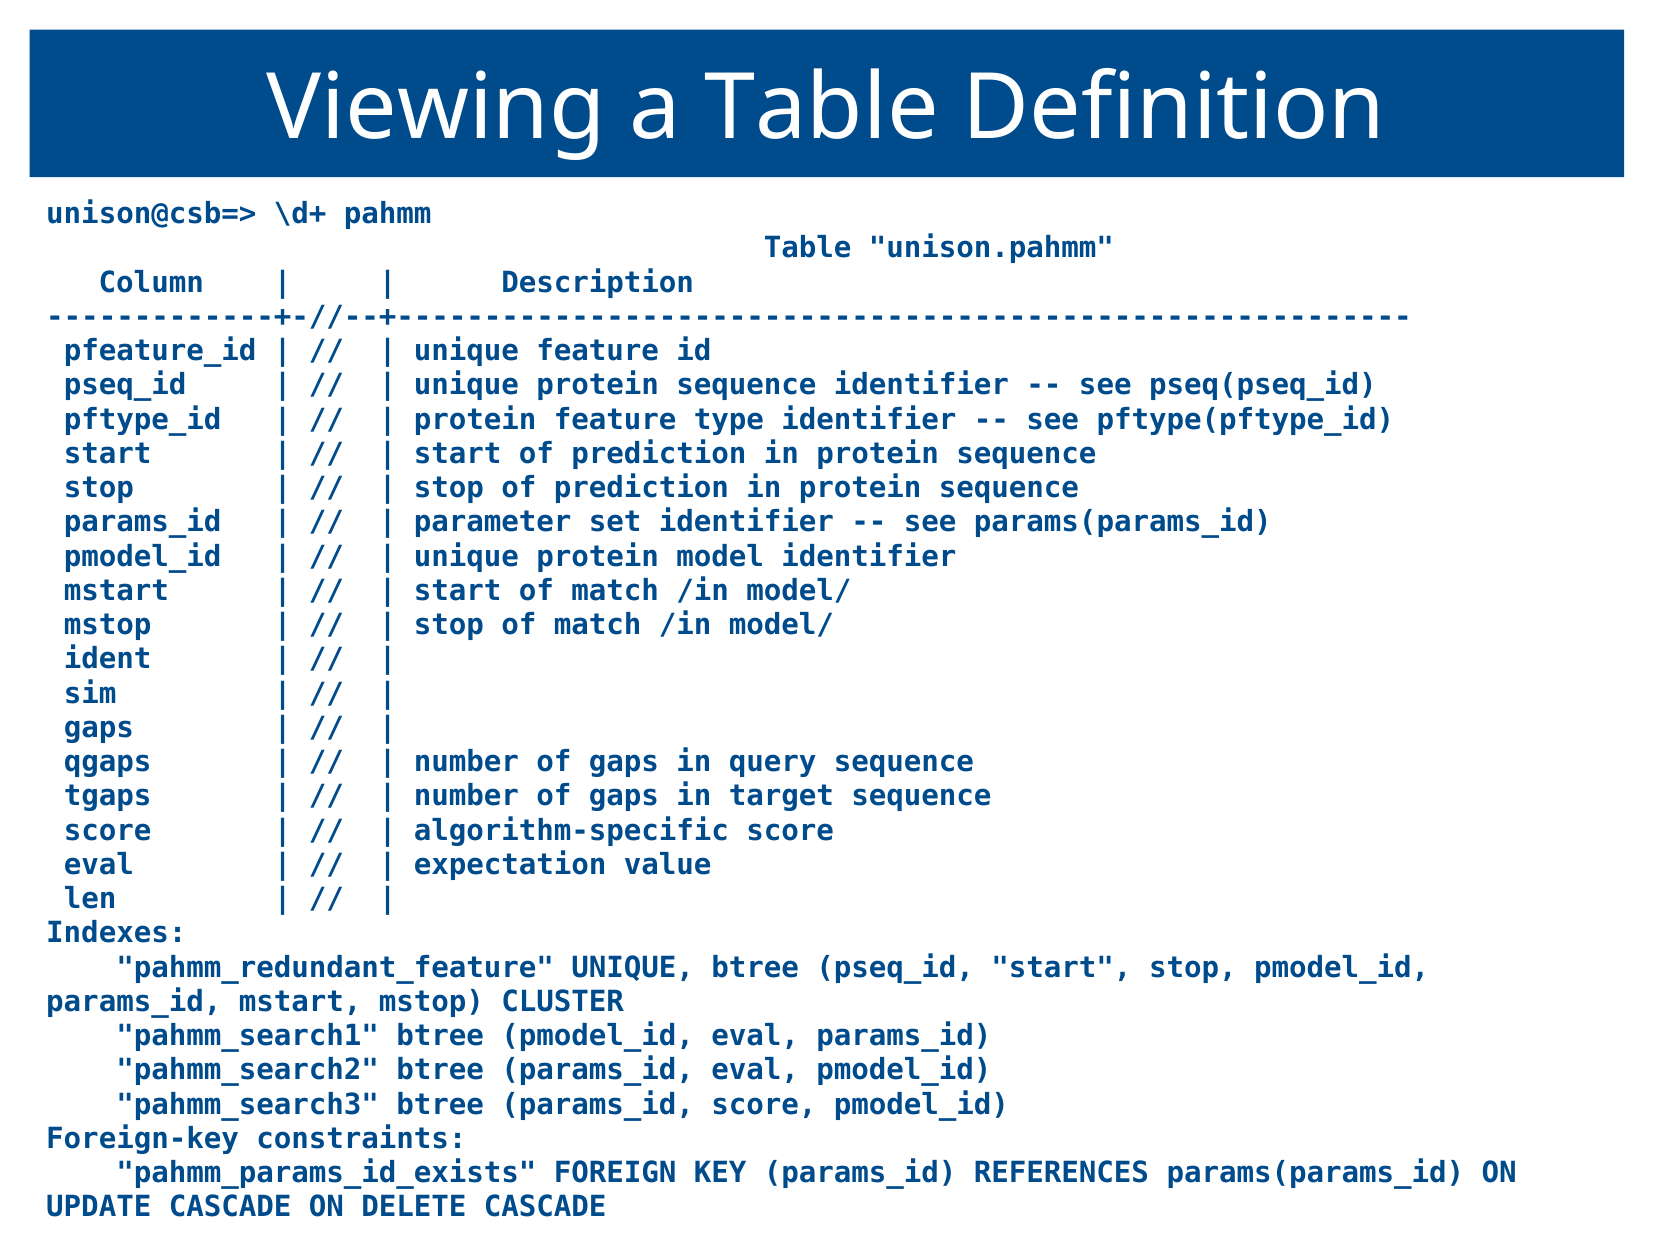

# Viewing a Table Definition
unison@csb=> \d+ pahmm
 Table "unison.pahmm"
 Column | | Description
-------------+-//--+----------------------------------------------------------
 pfeature_id | // | unique feature id
 pseq_id | // | unique protein sequence identifier -- see pseq(pseq_id)
 pftype_id | // | protein feature type identifier -- see pftype(pftype_id)
 start | // | start of prediction in protein sequence
 stop | // | stop of prediction in protein sequence
 params_id | // | parameter set identifier -- see params(params_id)
 pmodel_id | // | unique protein model identifier
 mstart | // | start of match /in model/
 mstop | // | stop of match /in model/
 ident | // |
 sim | // |
 gaps | // |
 qgaps | // | number of gaps in query sequence
 tgaps | // | number of gaps in target sequence
 score | // | algorithm-specific score
 eval | // | expectation value
 len | // |
Indexes:
 "pahmm_redundant_feature" UNIQUE, btree (pseq_id, "start", stop, pmodel_id, params_id, mstart, mstop) CLUSTER
 "pahmm_search1" btree (pmodel_id, eval, params_id)
 "pahmm_search2" btree (params_id, eval, pmodel_id)
 "pahmm_search3" btree (params_id, score, pmodel_id)
Foreign-key constraints:
 "pahmm_params_id_exists" FOREIGN KEY (params_id) REFERENCES params(params_id) ON UPDATE CASCADE ON DELETE CASCADE